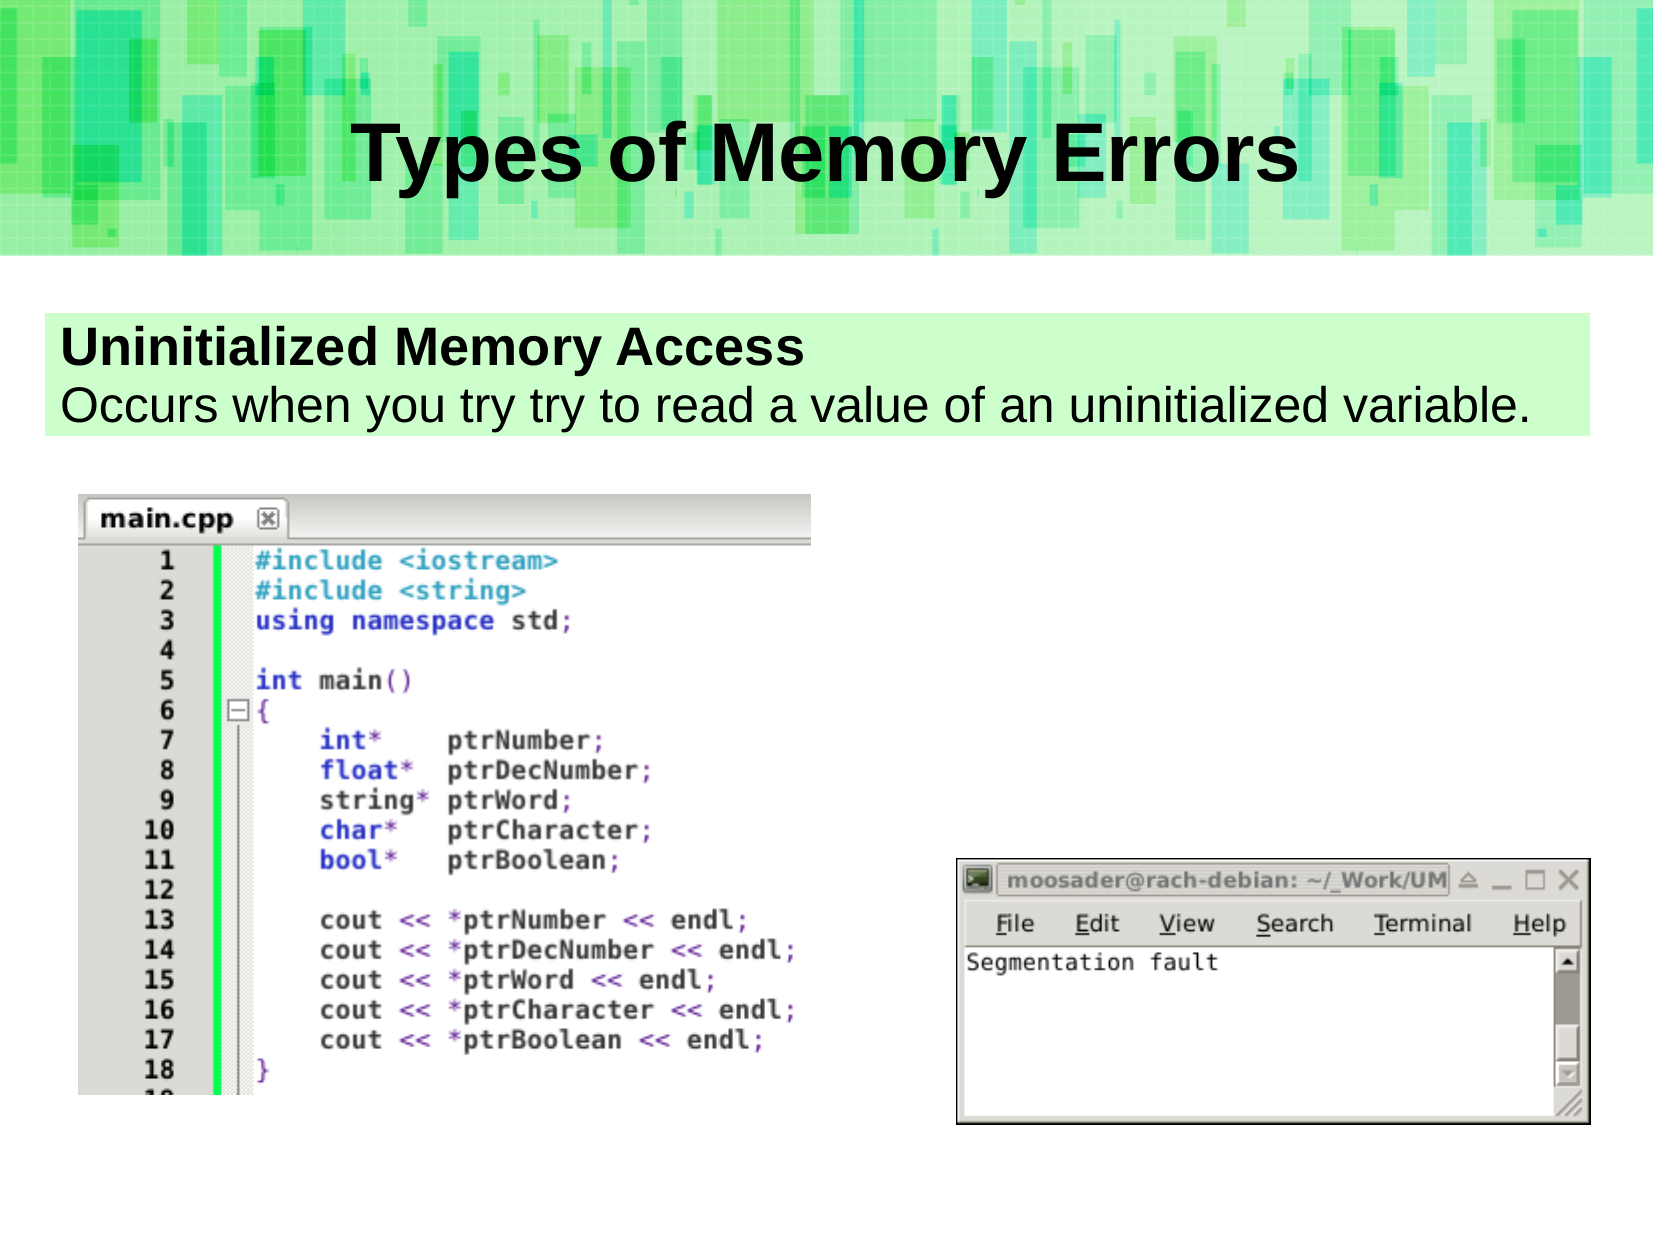

# Types of Memory Errors
Uninitialized Memory Access
Occurs when you try try to read a value of an uninitialized variable.